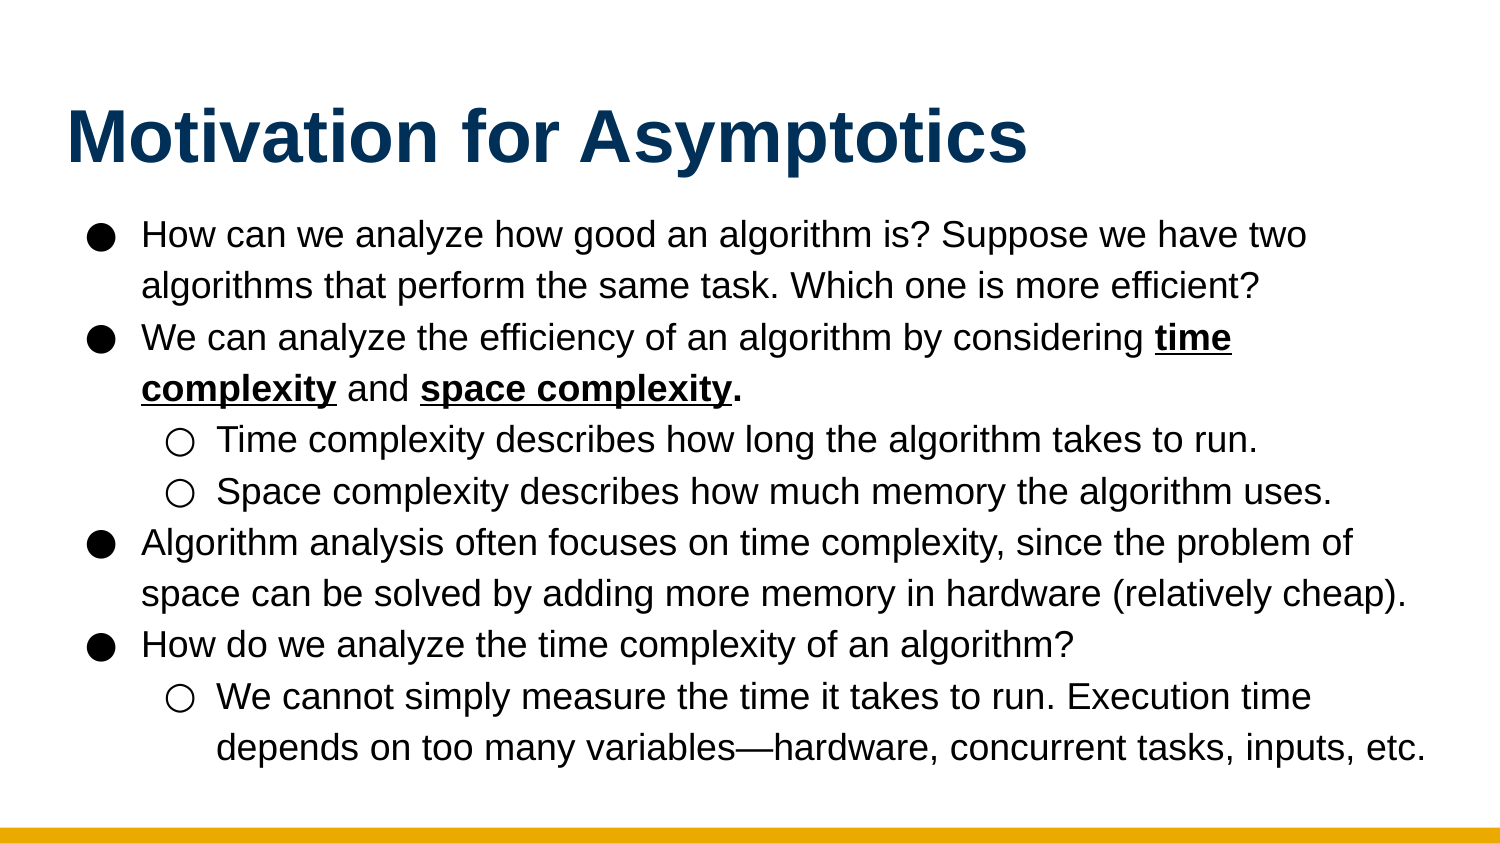

# Motivation for Asymptotics
How can we analyze how good an algorithm is? Suppose we have two algorithms that perform the same task. Which one is more efficient?
We can analyze the efficiency of an algorithm by considering time complexity and space complexity.
Time complexity describes how long the algorithm takes to run.
Space complexity describes how much memory the algorithm uses.
Algorithm analysis often focuses on time complexity, since the problem of space can be solved by adding more memory in hardware (relatively cheap).
How do we analyze the time complexity of an algorithm?
We cannot simply measure the time it takes to run. Execution time depends on too many variables—hardware, concurrent tasks, inputs, etc.